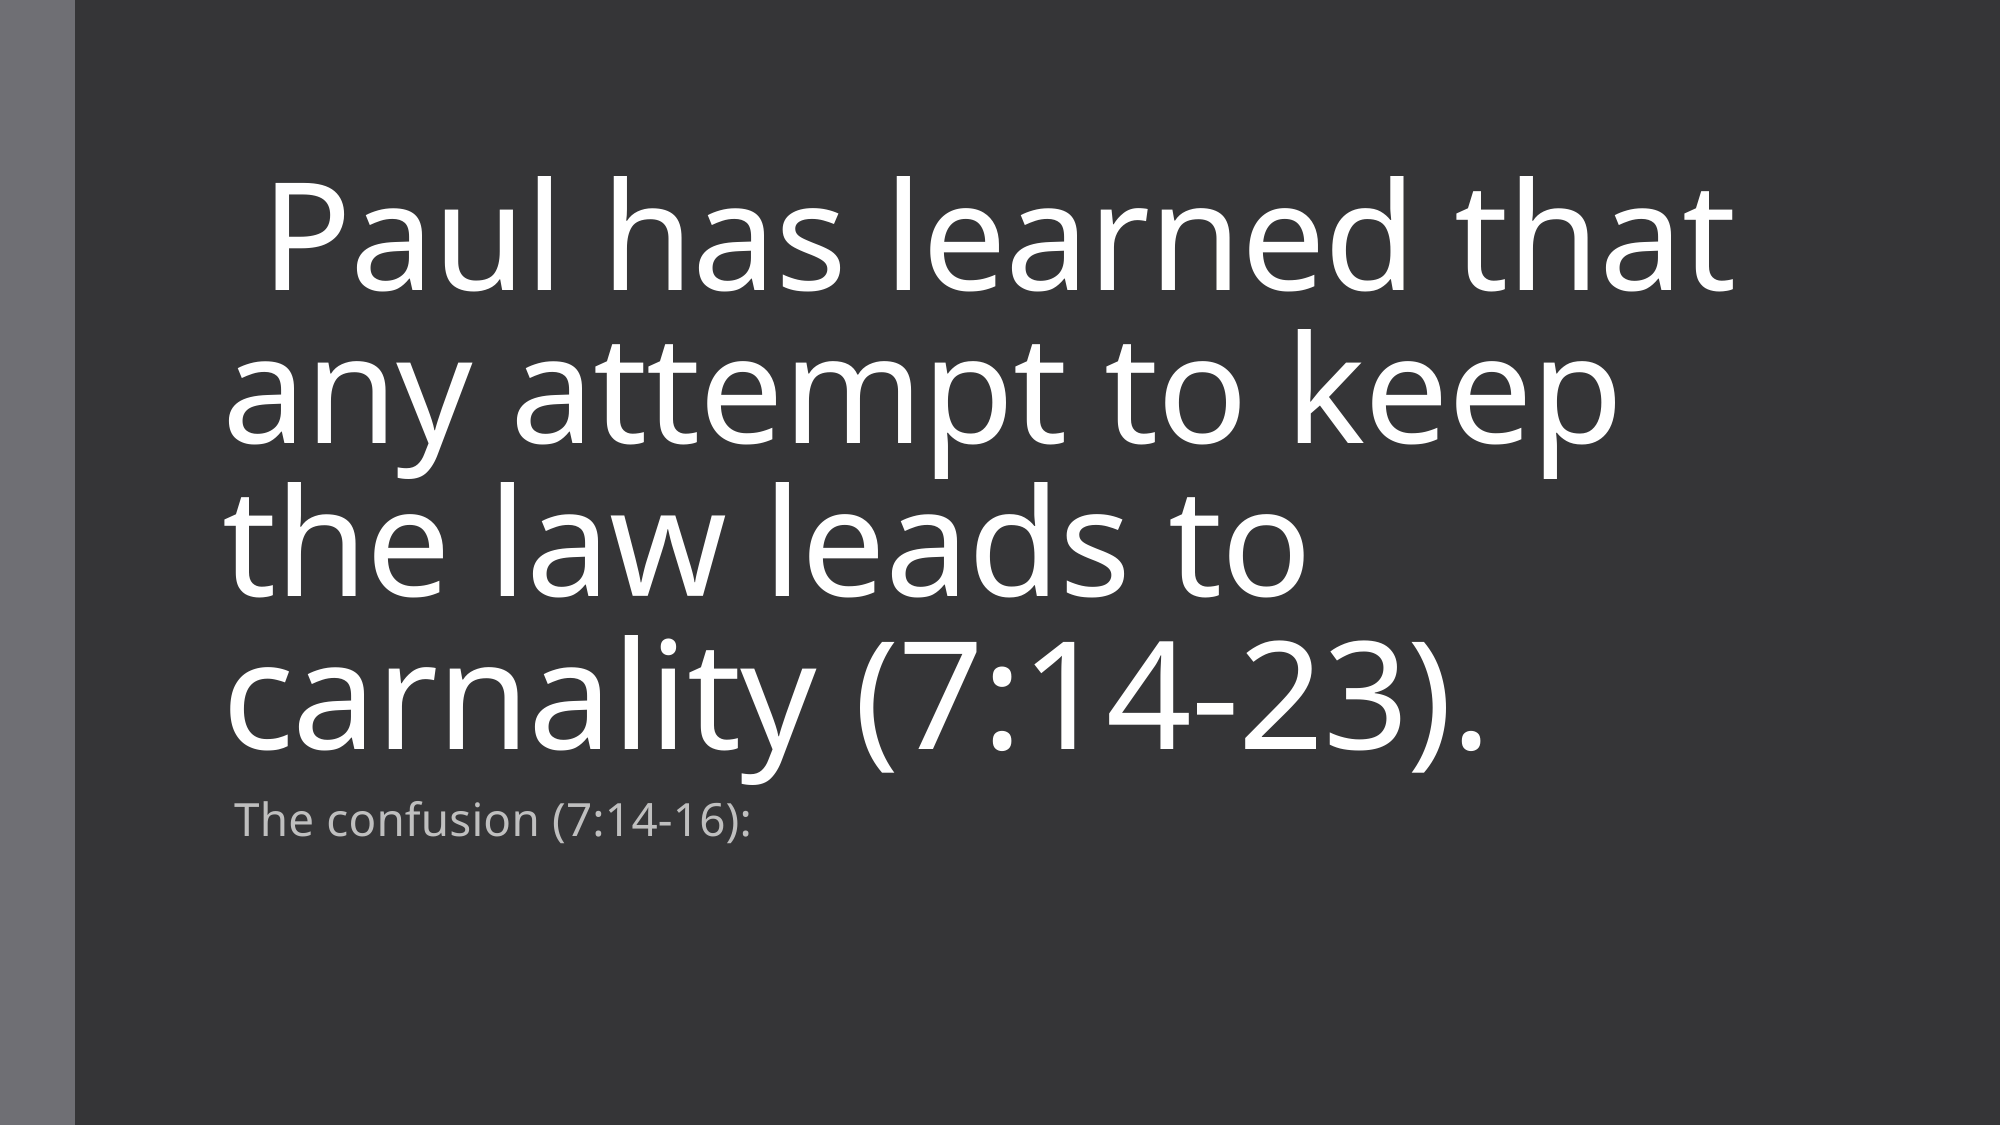

# Paul has learned that any attempt to keep the law leads to carnality (7:14-23).
 The confusion (7:14-16):